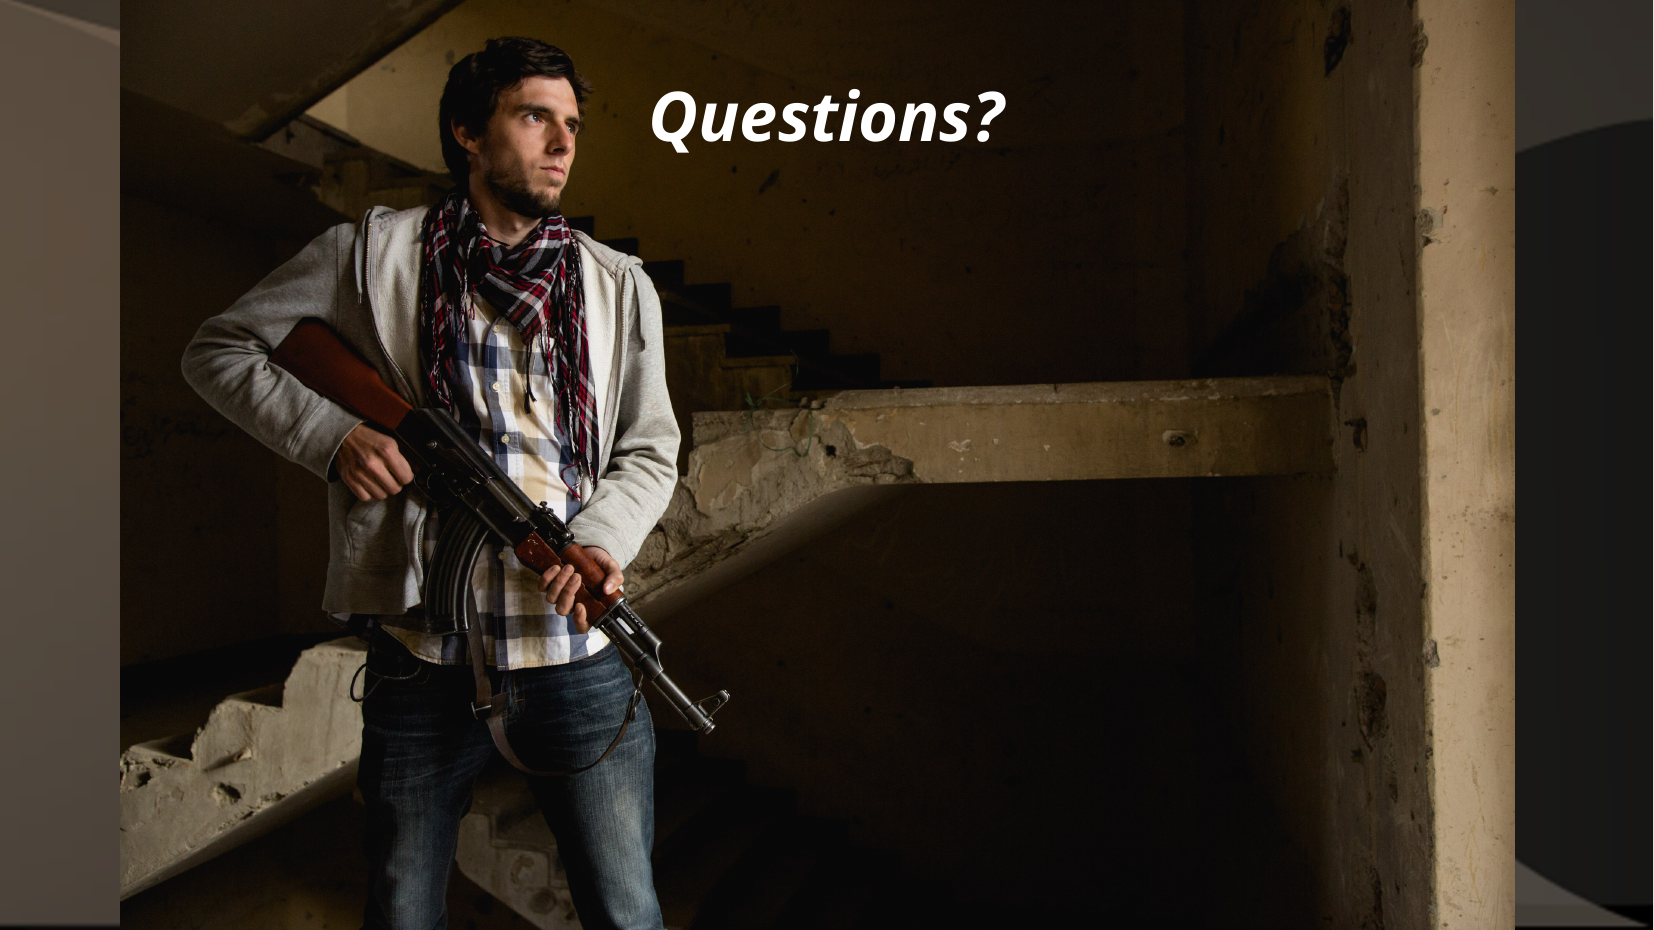

# Questions?
No seriously. I'm a pacifist :-)